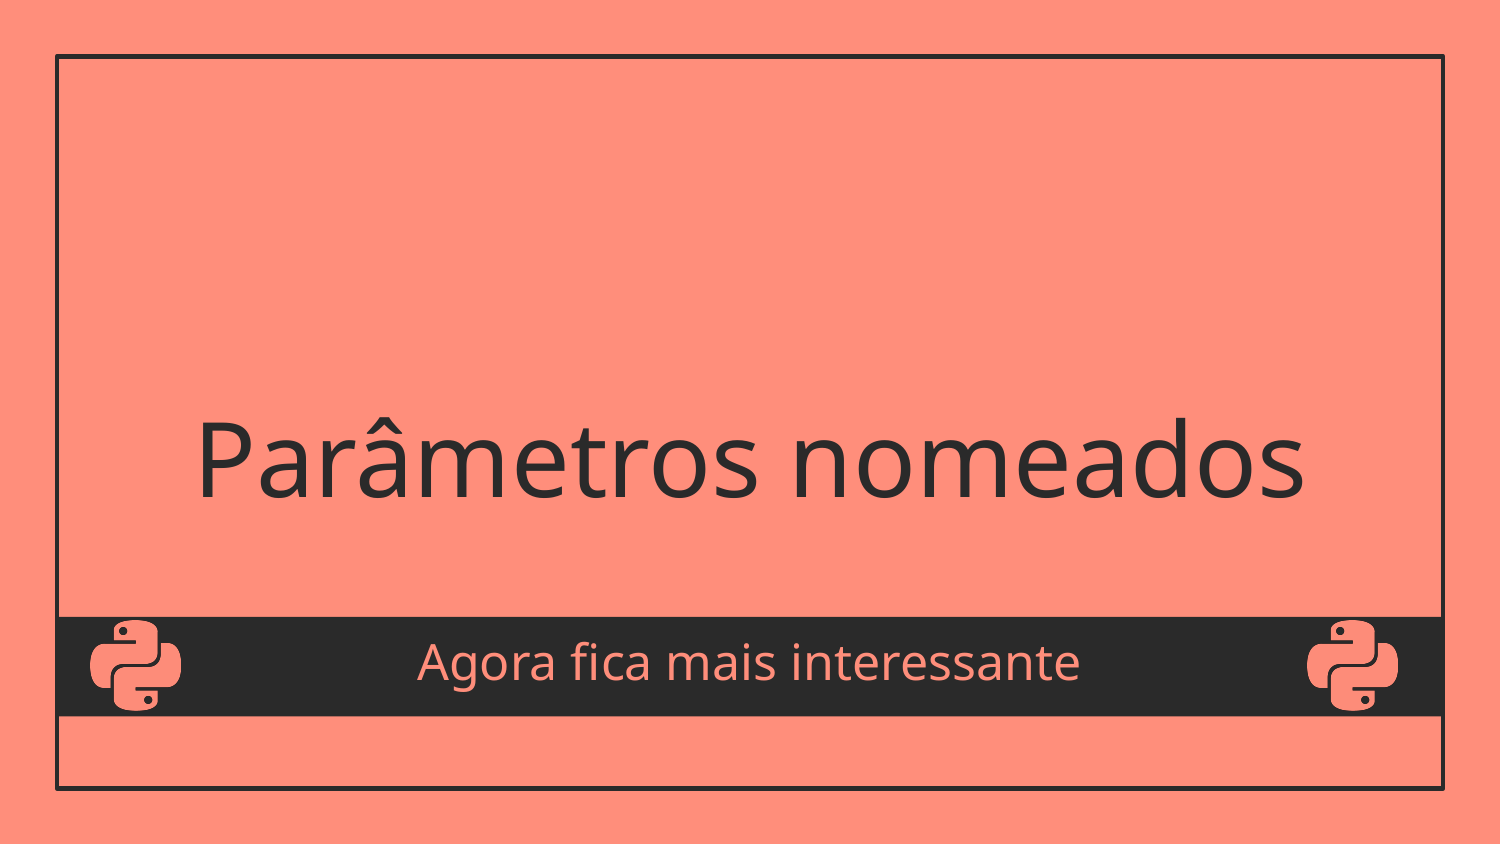

# Parâmetros nomeados
Agora fica mais interessante